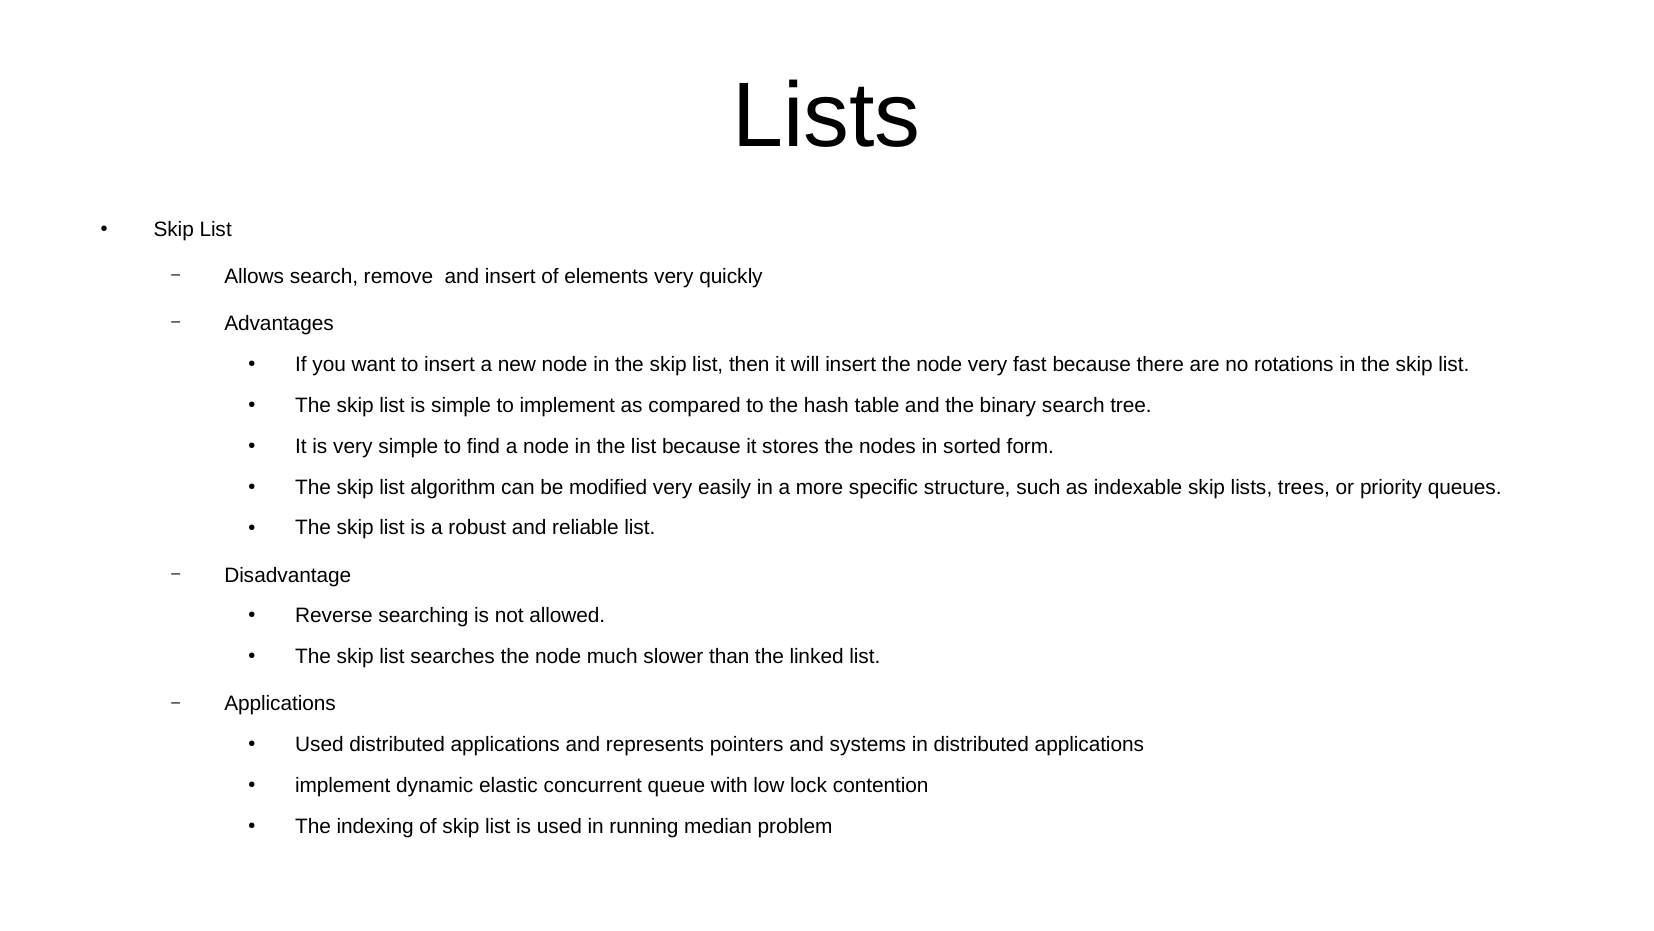

# Lists
Skip List
Allows search, remove and insert of elements very quickly
Advantages
If you want to insert a new node in the skip list, then it will insert the node very fast because there are no rotations in the skip list.
The skip list is simple to implement as compared to the hash table and the binary search tree.
It is very simple to find a node in the list because it stores the nodes in sorted form.
The skip list algorithm can be modified very easily in a more specific structure, such as indexable skip lists, trees, or priority queues.
The skip list is a robust and reliable list.
Disadvantage
Reverse searching is not allowed.
The skip list searches the node much slower than the linked list.
Applications
Used distributed applications and represents pointers and systems in distributed applications
implement dynamic elastic concurrent queue with low lock contention
The indexing of skip list is used in running median problem